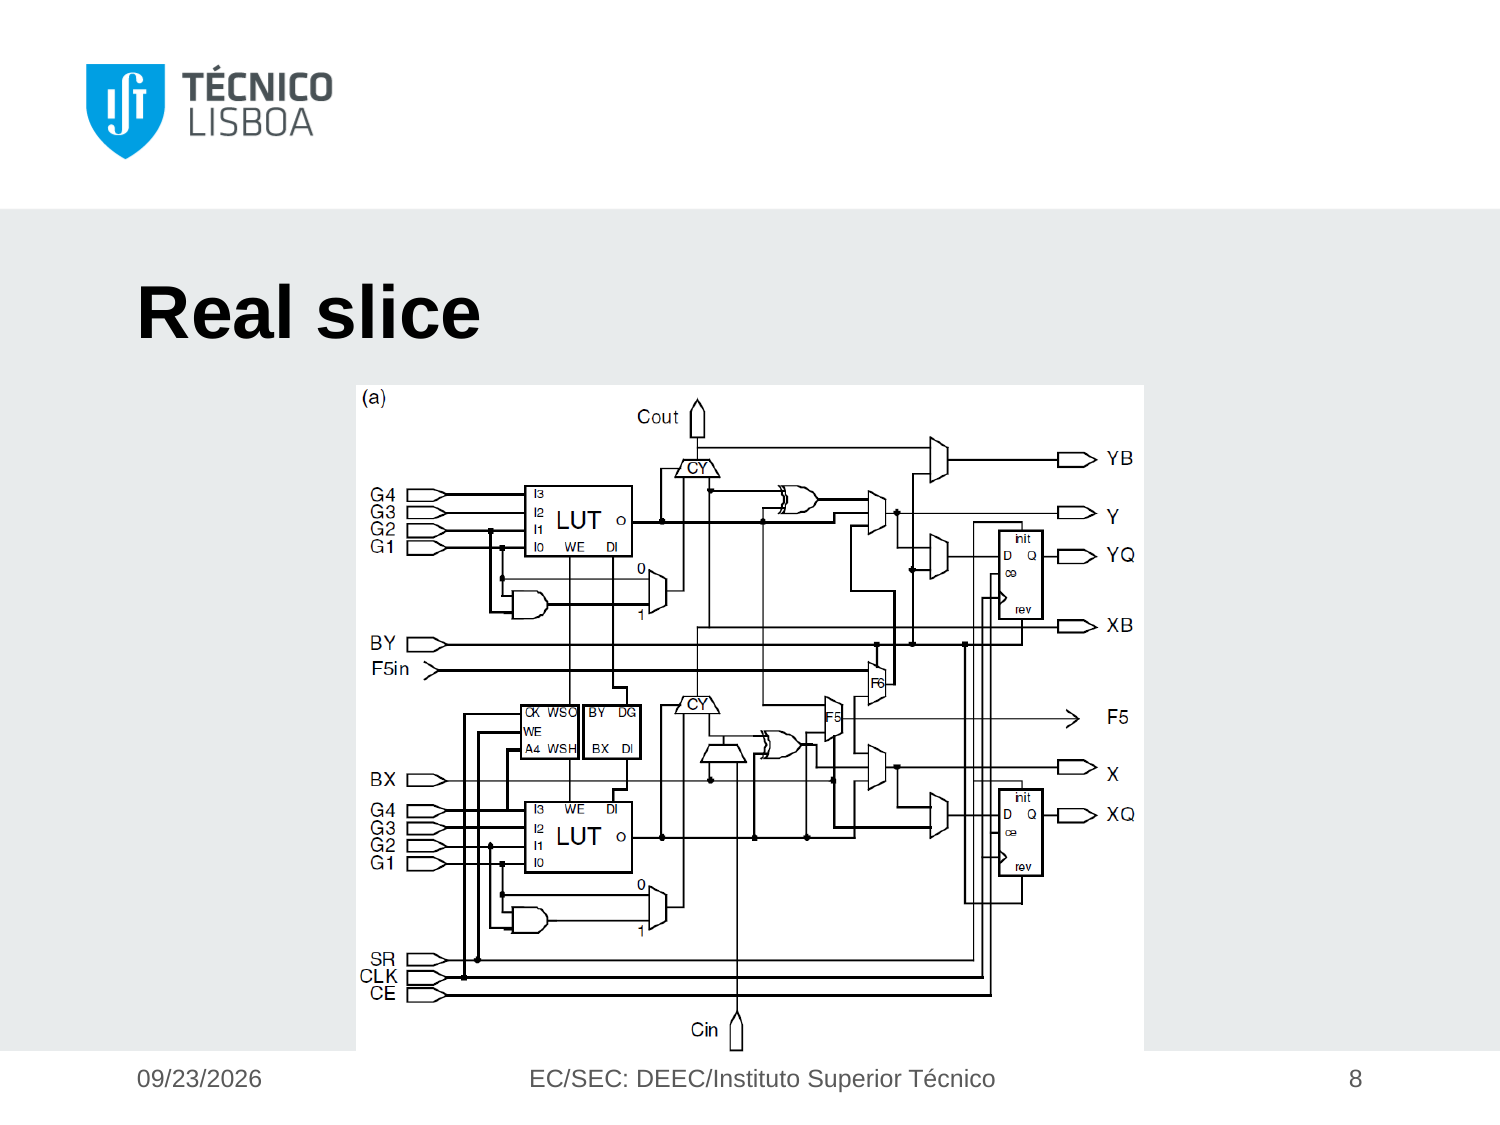

# Real slice
EC/SEC: DEEC/Instituto Superior Técnico